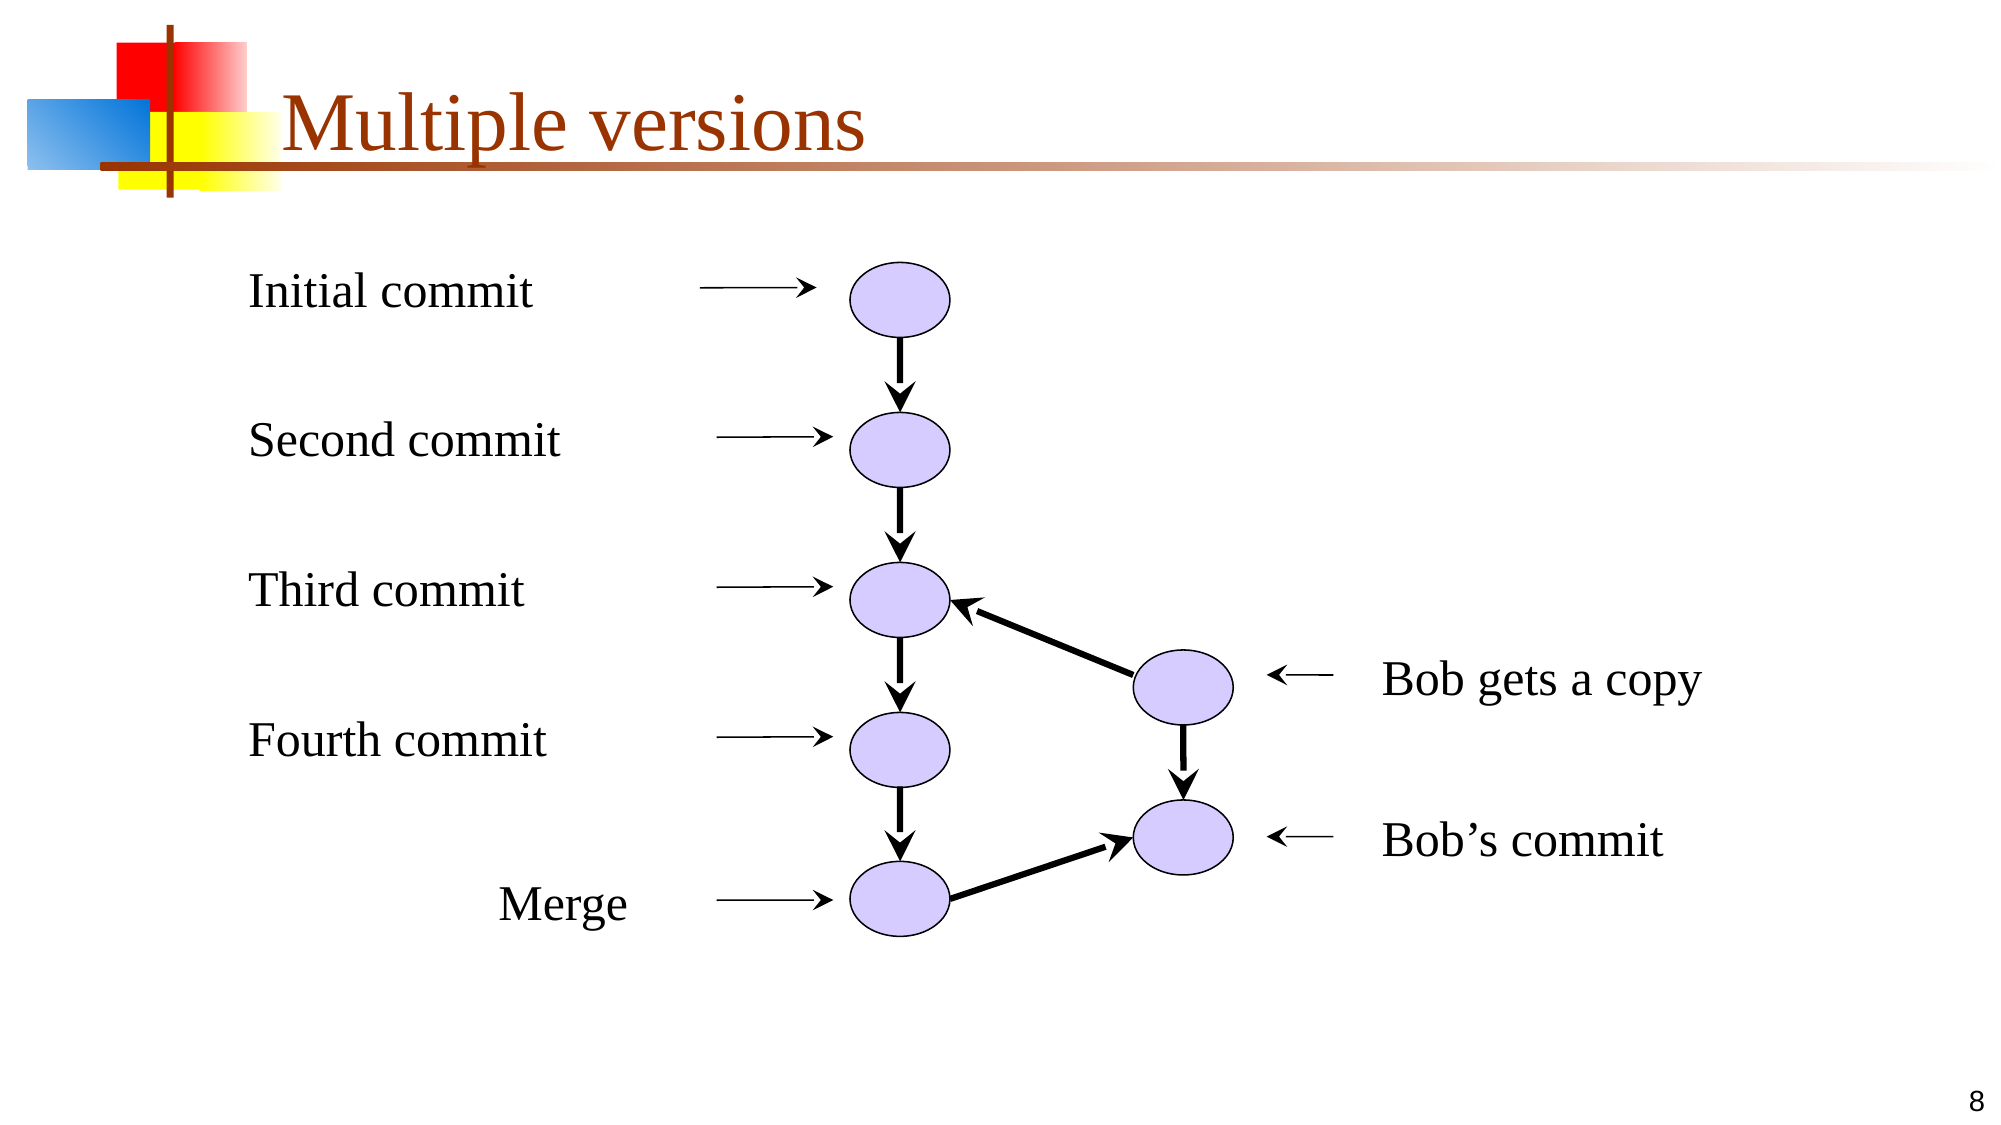

# Multiple versions
Initial commit
Second commit
Third commit
Bob gets a copy
Fourth commit
Bob’s commit
Merge